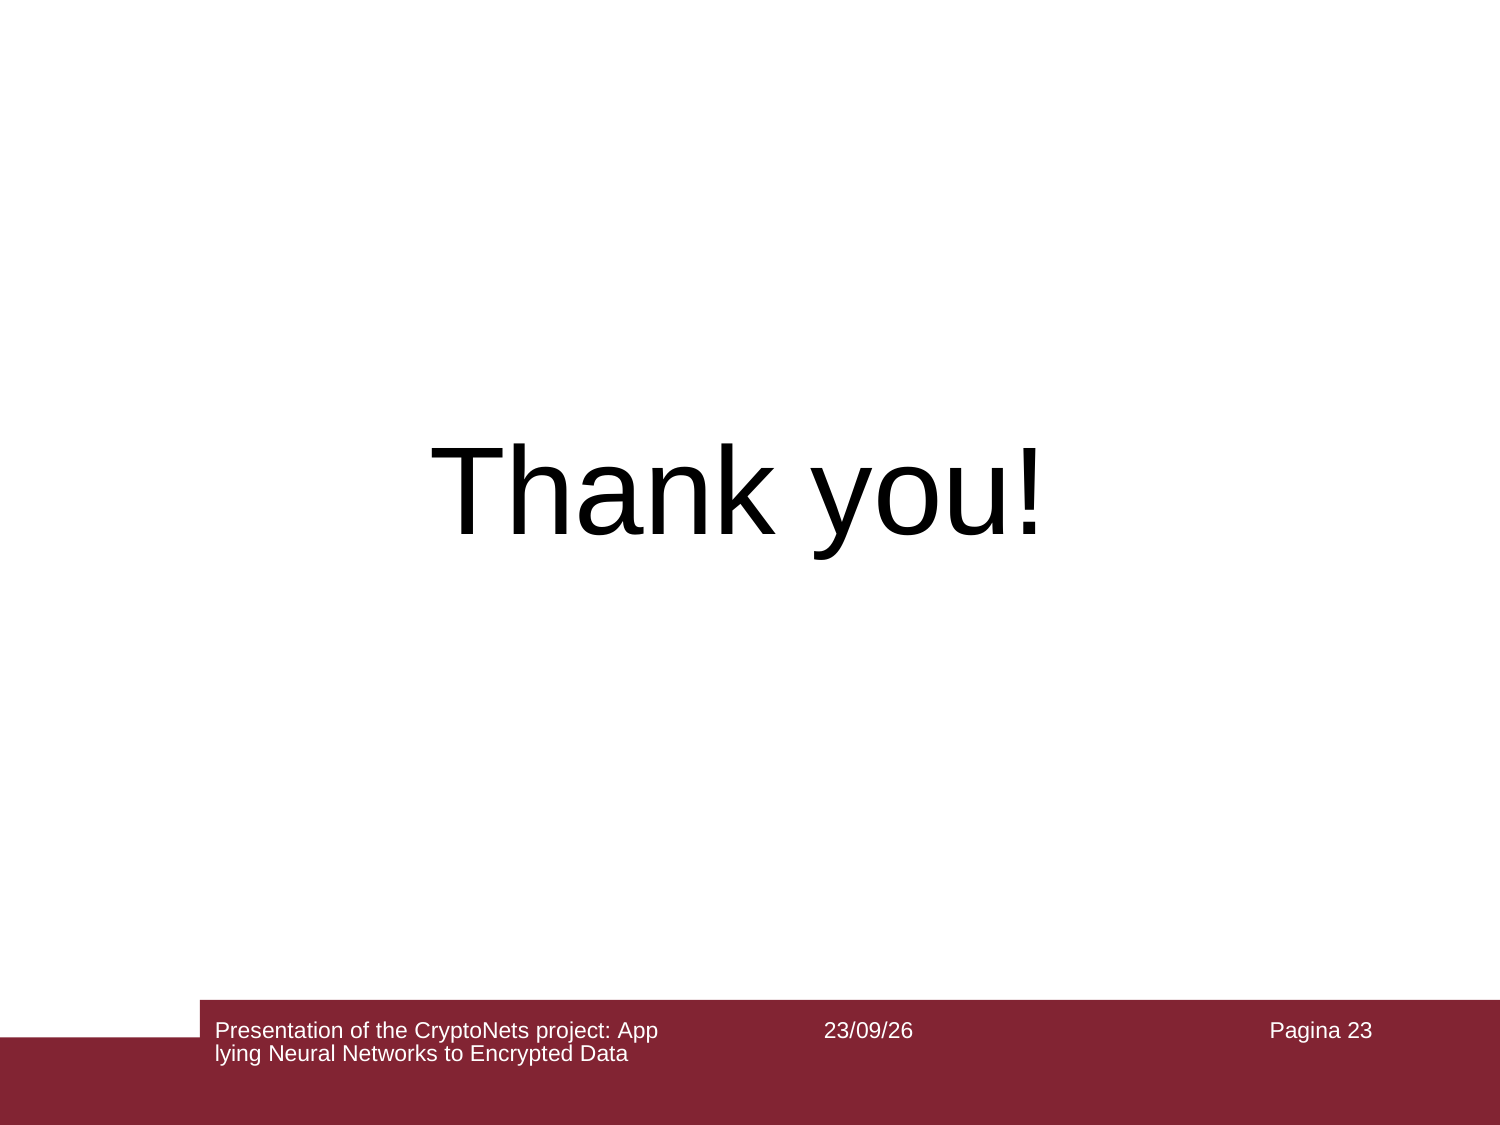

Thank you!
Presentation of the CryptoNets project: Applying Neural Networks to Encrypted Data
3/10/19
23